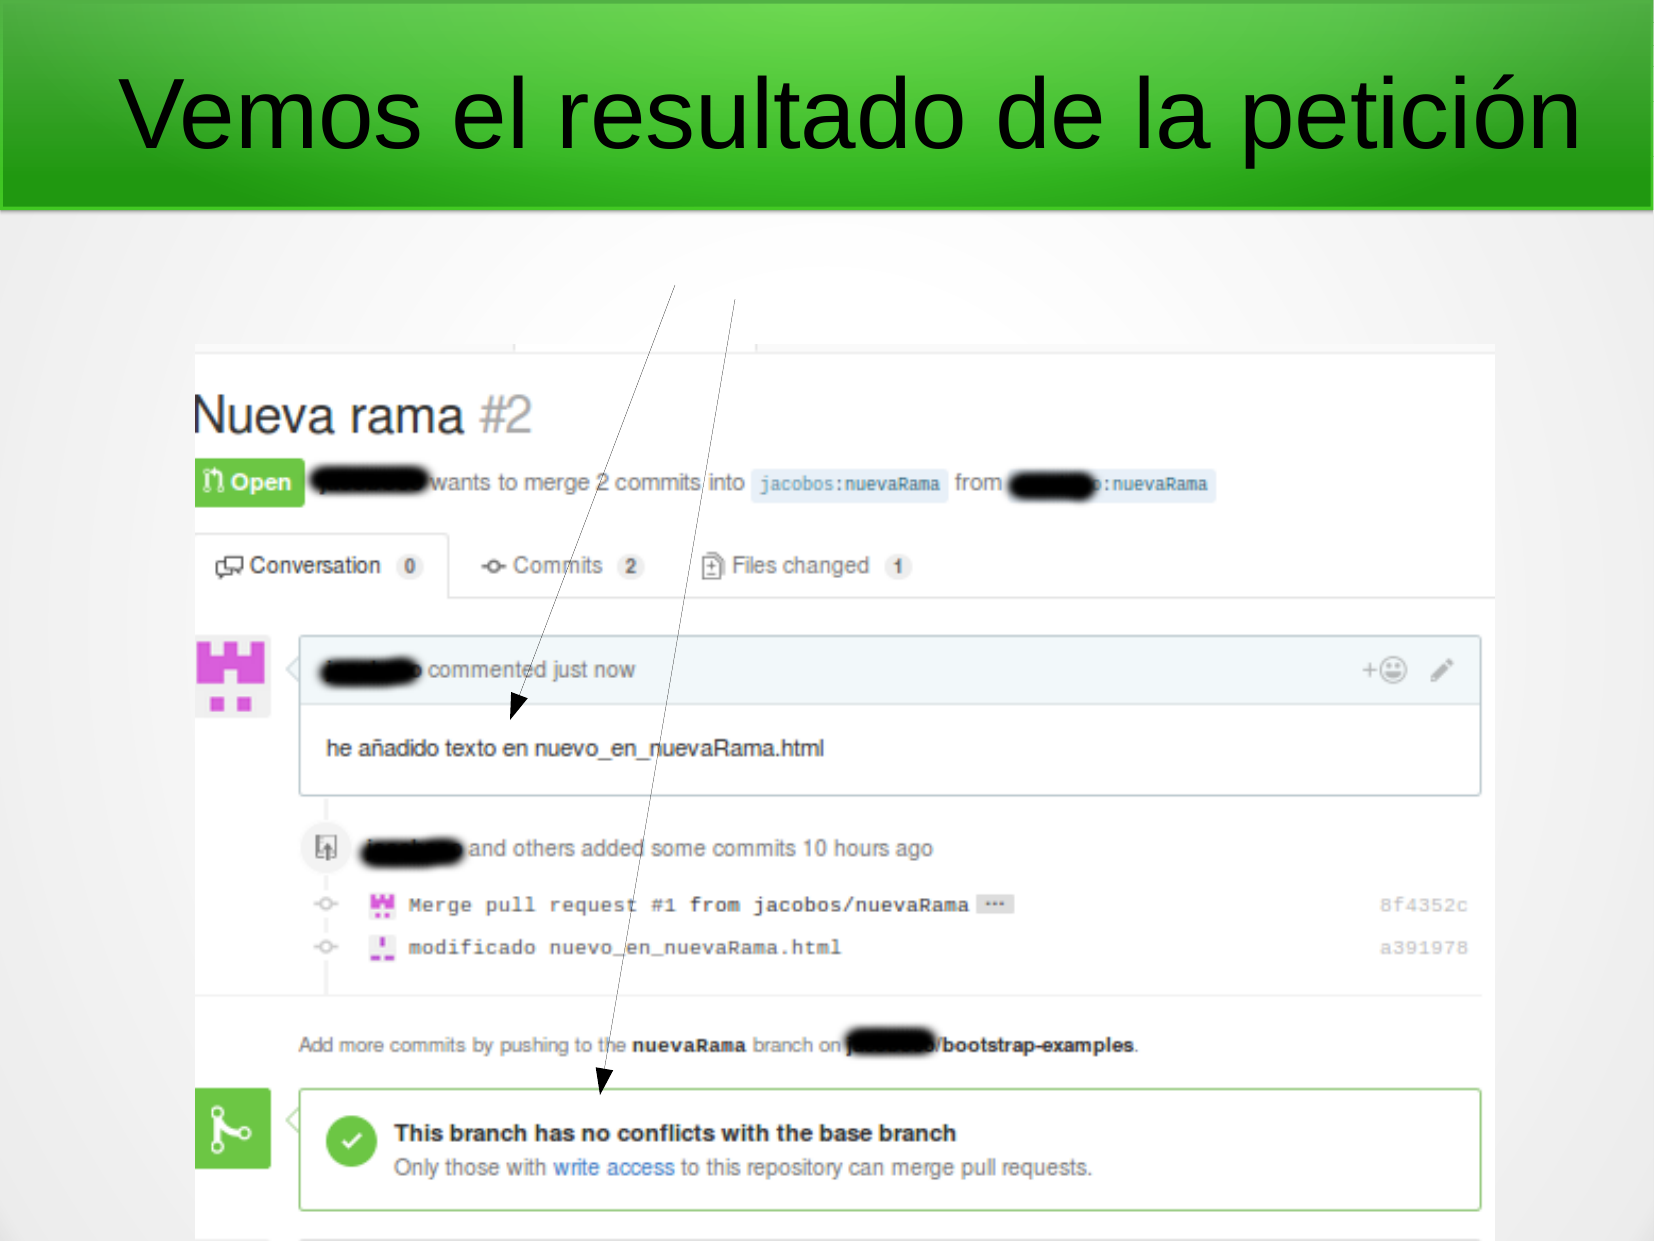

# Vemos el resultado de la petición